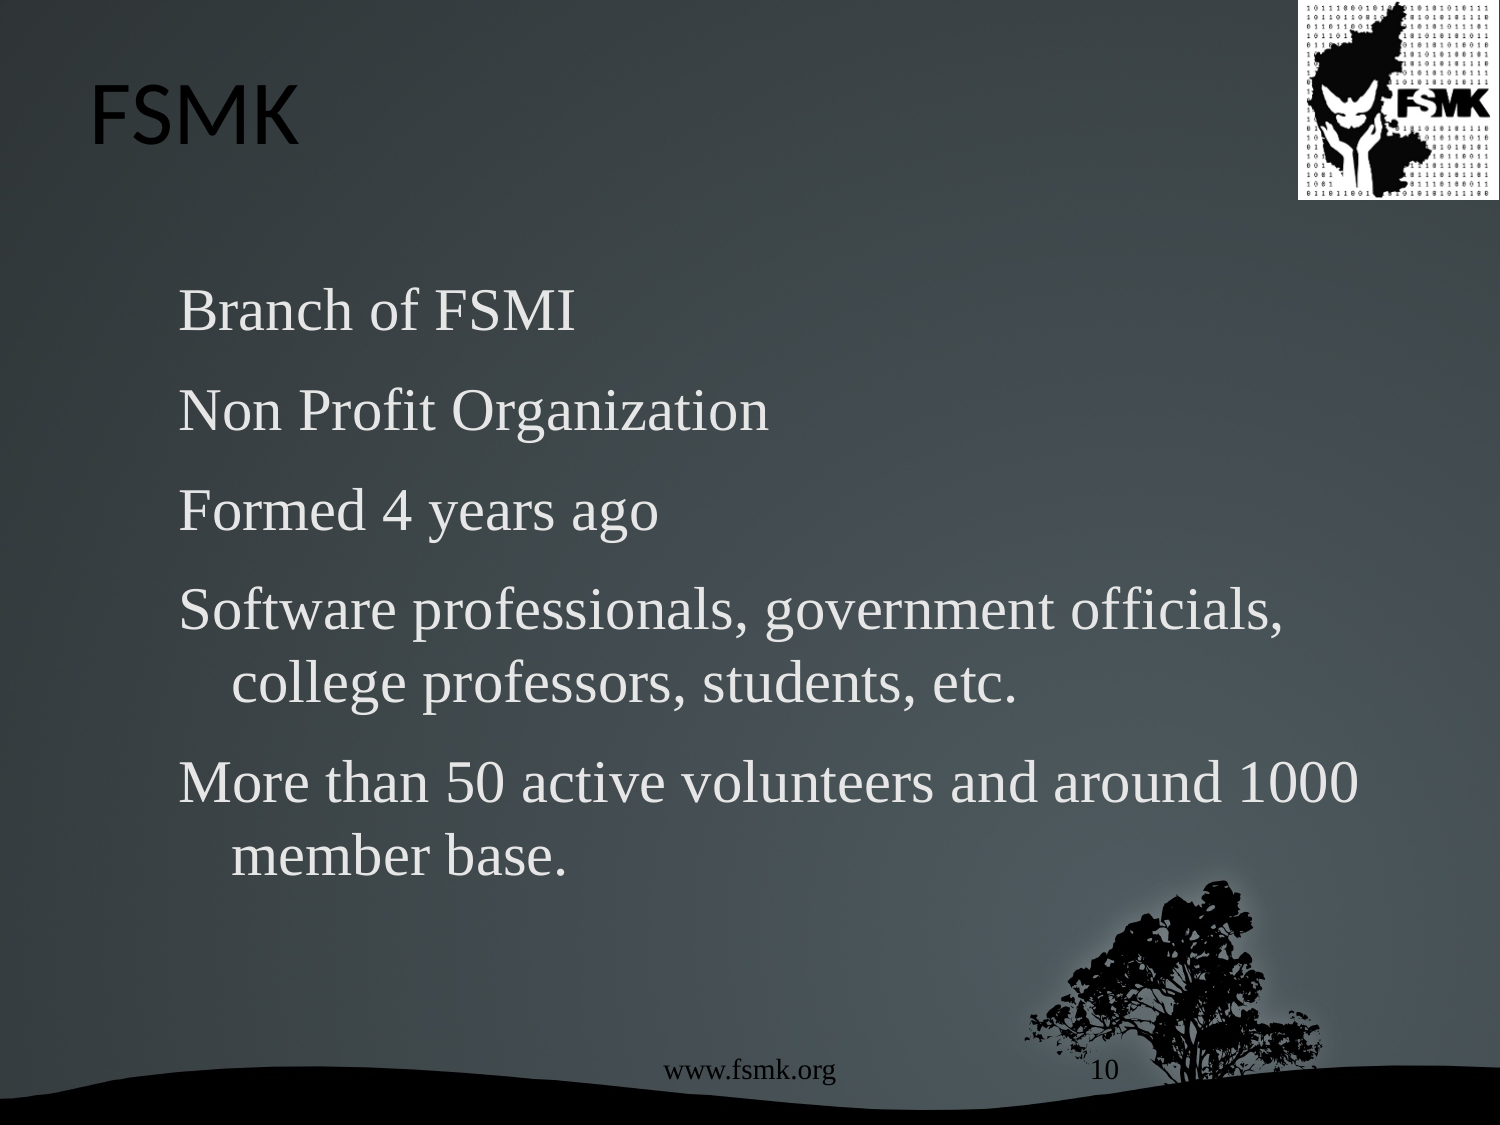

# FSMK
Branch of FSMI
Non Profit Organization
Formed 4 years ago
Software professionals, government officials, college professors, students, etc.
More than 50 active volunteers and around 1000 member base.
www.fsmk.org